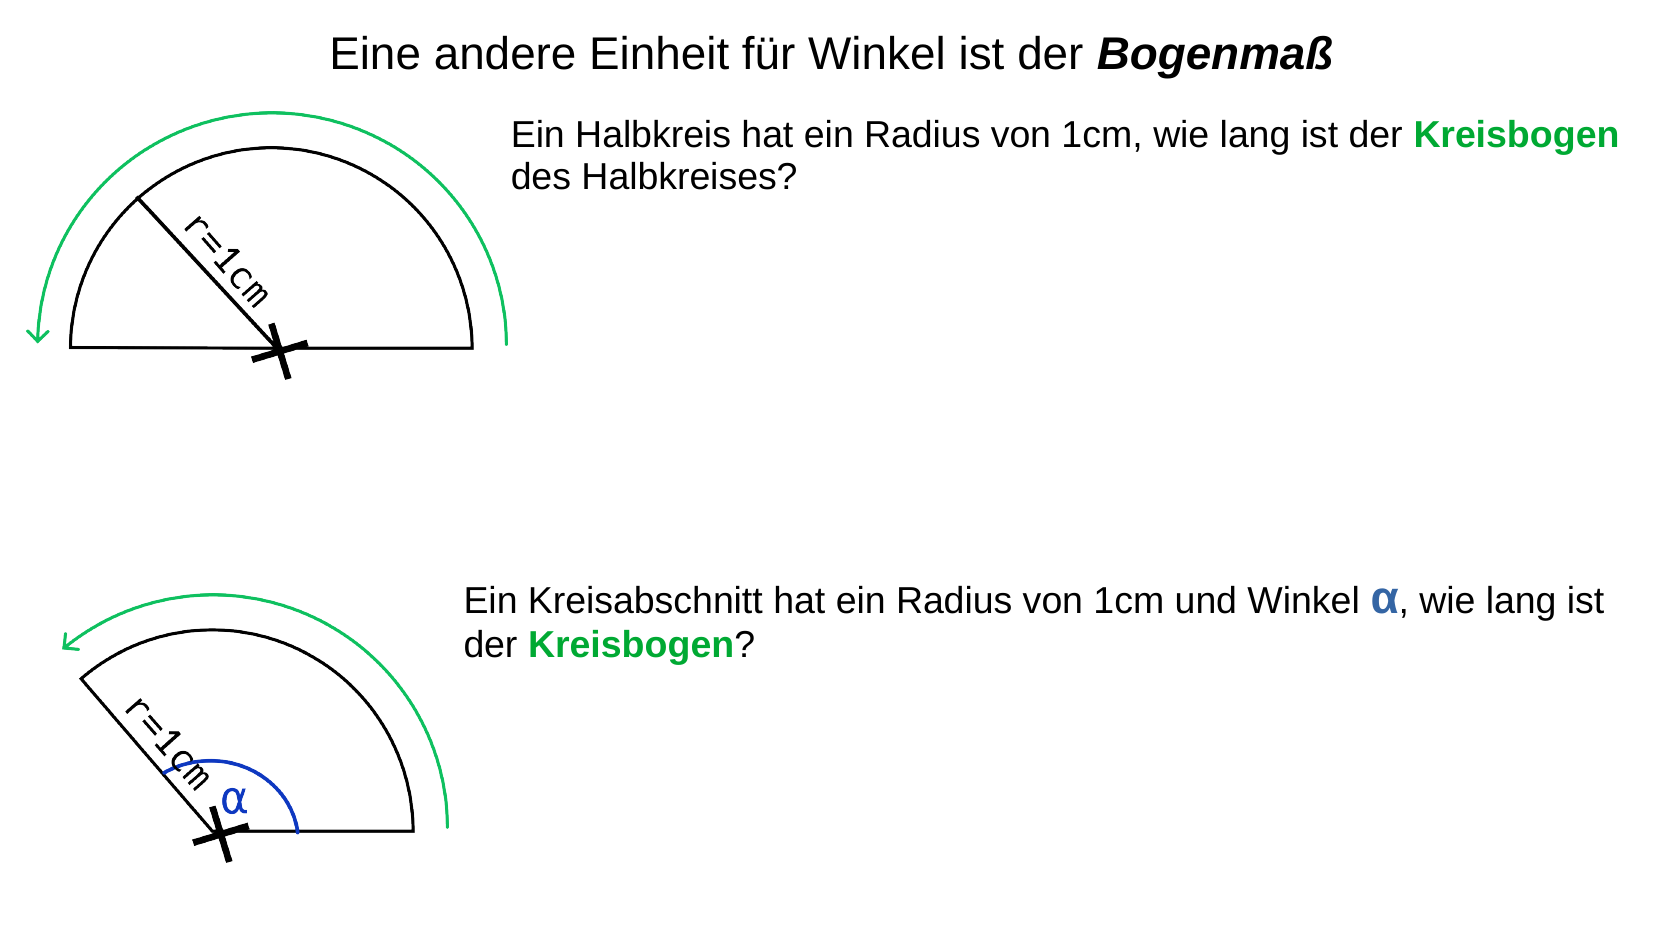

# Eine andere Einheit für Winkel ist der Bogenmaß
Ein Halbkreis hat ein Radius von 1cm, wie lang ist der Kreisbogen des Halbkreises?
Ein Kreisabschnitt hat ein Radius von 1cm und Winkel α, wie lang ist der Kreisbogen?